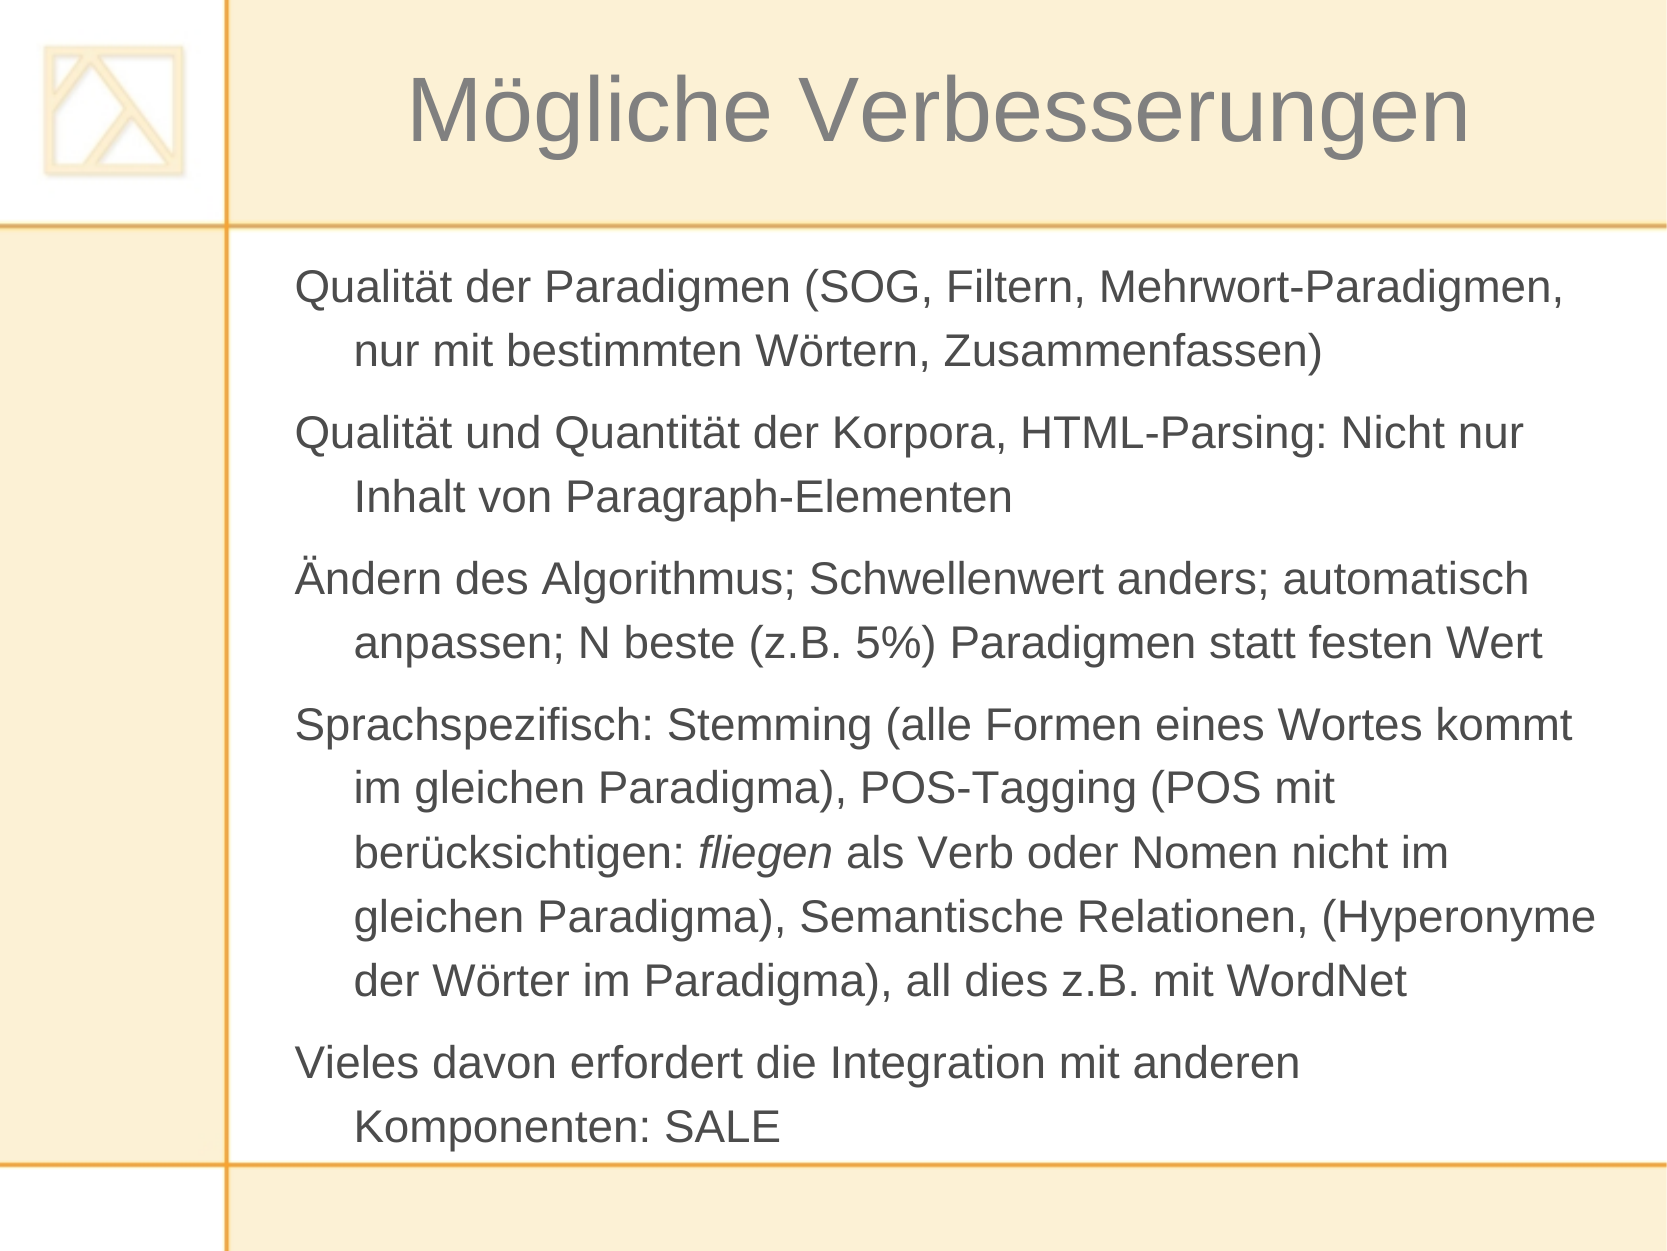

# Mögliche Verbesserungen
Qualität der Paradigmen (SOG, Filtern, Mehrwort-Paradigmen, nur mit bestimmten Wörtern, Zusammenfassen)
Qualität und Quantität der Korpora, HTML-Parsing: Nicht nur Inhalt von Paragraph-Elementen
Ändern des Algorithmus; Schwellenwert anders; automatisch anpassen; N beste (z.B. 5%) Paradigmen statt festen Wert
Sprachspezifisch: Stemming (alle Formen eines Wortes kommt im gleichen Paradigma), POS-Tagging (POS mit berücksichtigen: fliegen als Verb oder Nomen nicht im gleichen Paradigma), Semantische Relationen, (Hyperonyme der Wörter im Paradigma), all dies z.B. mit WordNet
Vieles davon erfordert die Integration mit anderen Komponenten: SALE